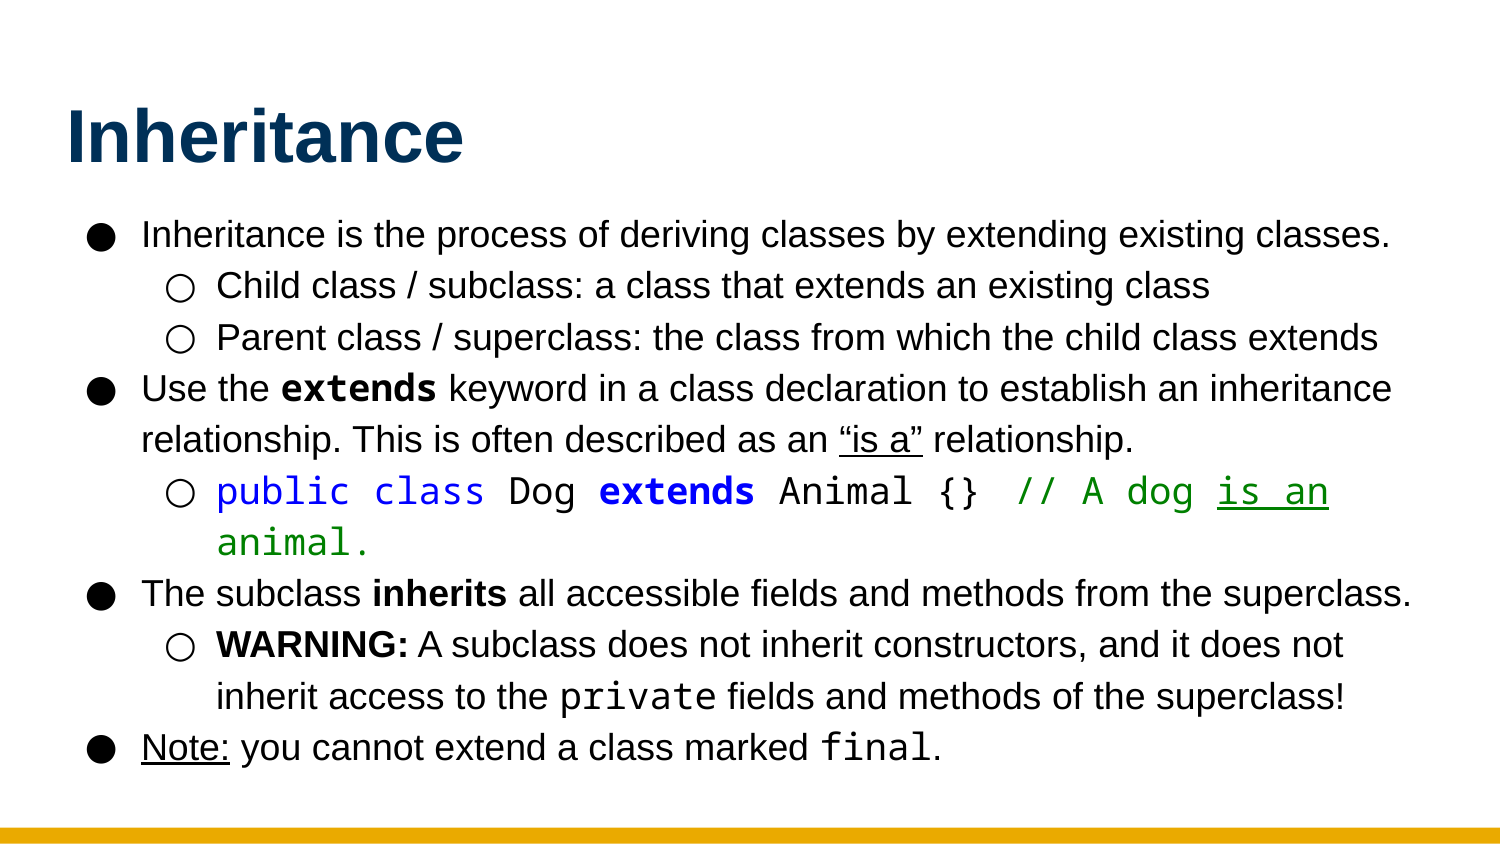

# Inheritance
Inheritance is the process of deriving classes by extending existing classes.
Child class / subclass: a class that extends an existing class
Parent class / superclass: the class from which the child class extends
Use the extends keyword in a class declaration to establish an inheritance relationship. This is often described as an “is a” relationship.
public class Dog extends Animal {} // A dog is an animal.
The subclass inherits all accessible fields and methods from the superclass.
WARNING: A subclass does not inherit constructors, and it does not inherit access to the private fields and methods of the superclass!
Note: you cannot extend a class marked final.